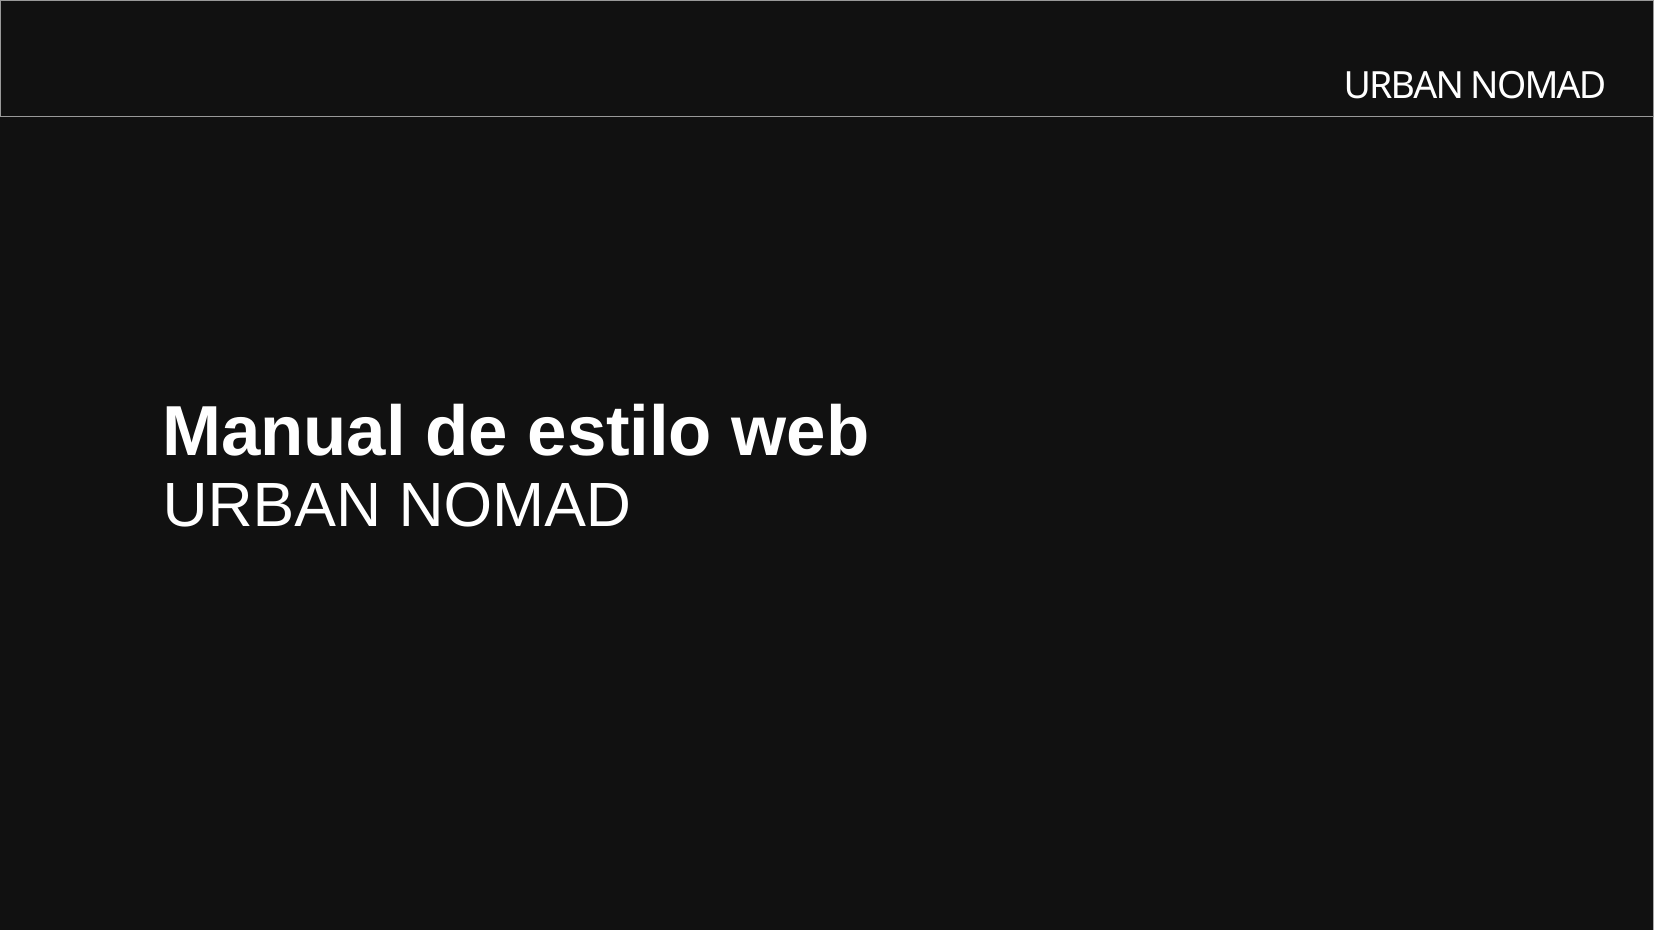

URBAN NOMAD
Manual de estilo web
URBAN NOMAD